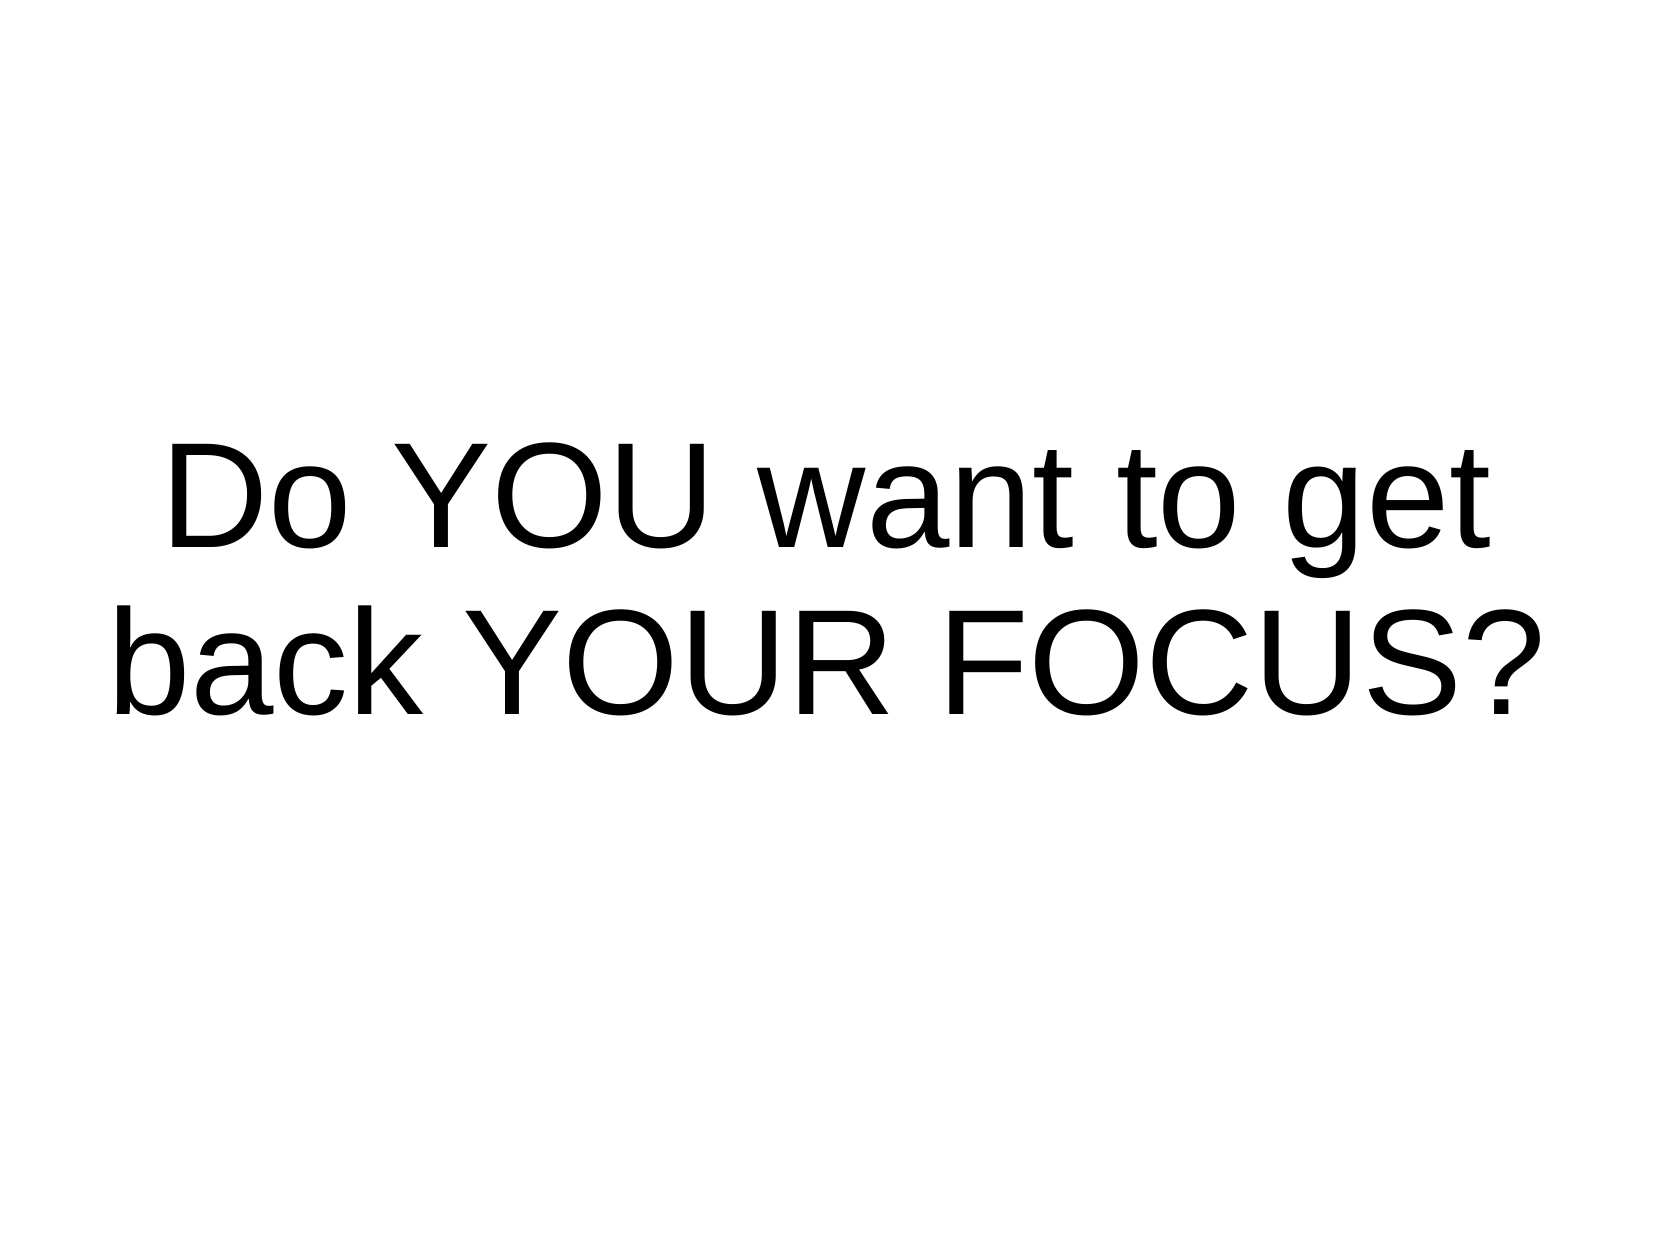

# Do YOU want to get back YOUR FOCUS?